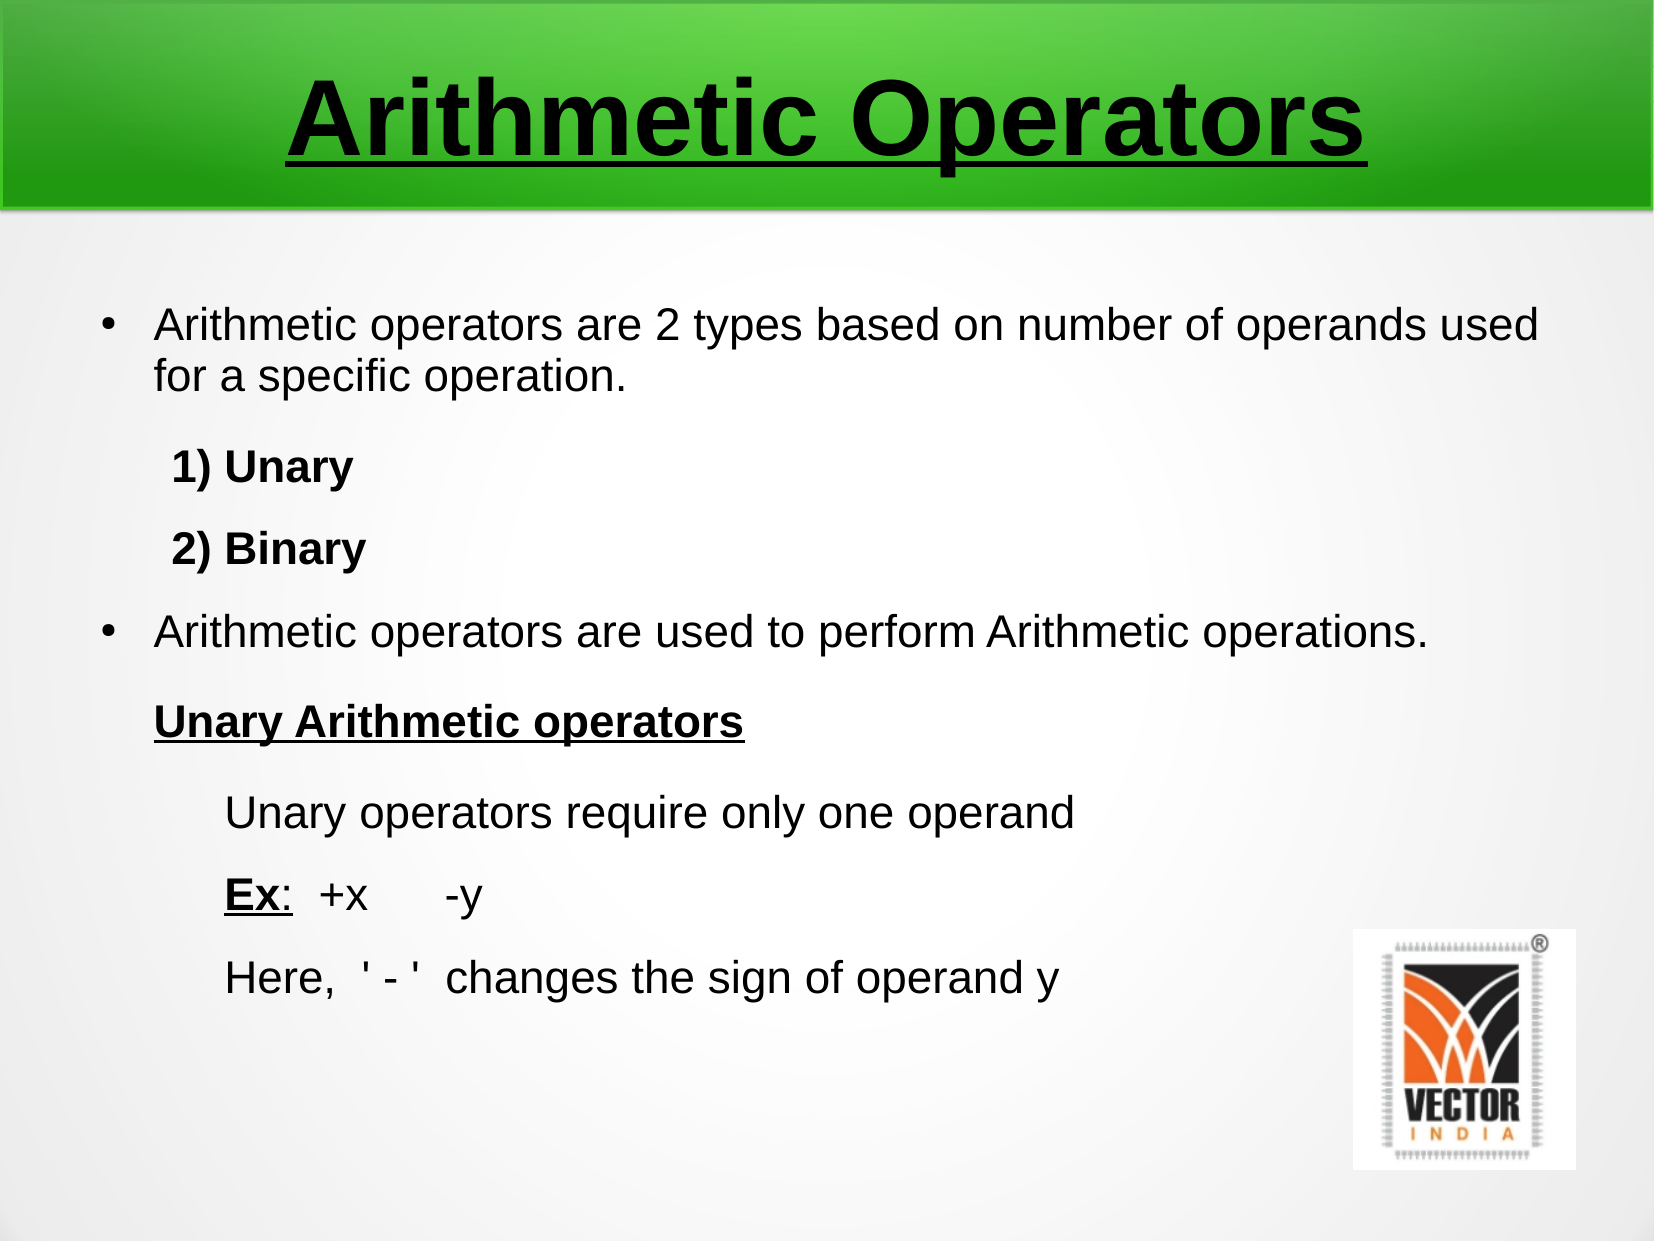

# Arithmetic Operators
Arithmetic operators are 2 types based on number of operands used for a specific operation.
Unary
Binary
Arithmetic operators are used to perform Arithmetic operations.
Unary Arithmetic operators
Unary operators require only one operand
Ex: +x -y
Here, ' - ' changes the sign of operand y